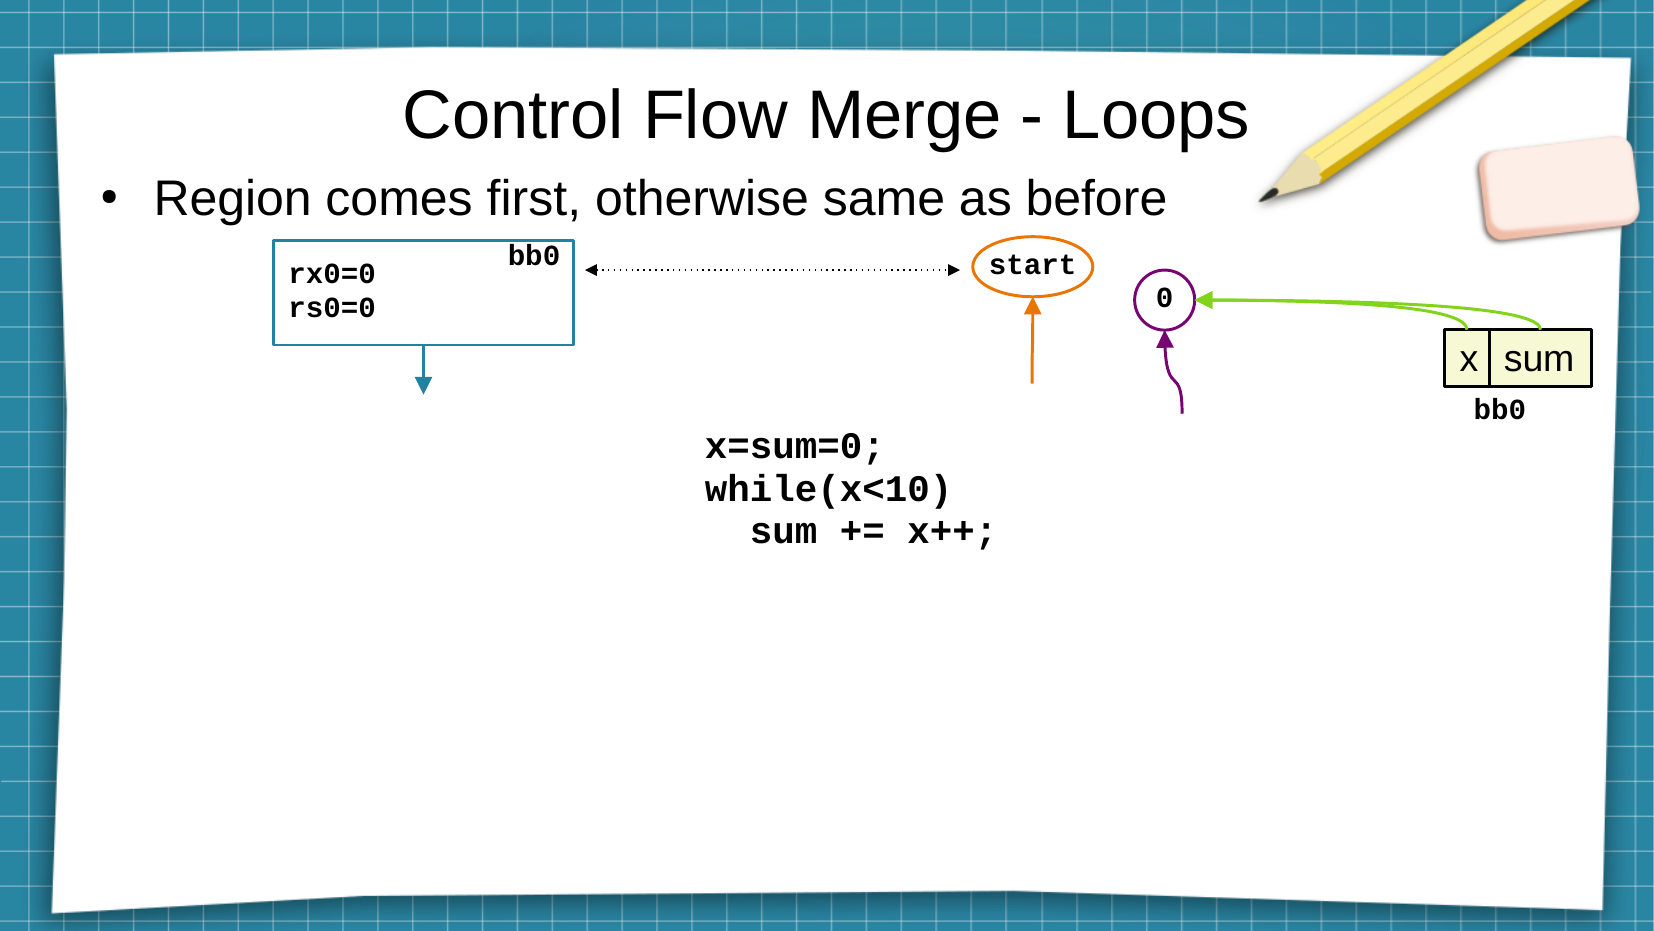

# Control Flow Merge - Loops
Region comes first, otherwise same as before
bb0
start
rx0=0
rs0=0
0
x
sum
bb0
x=sum=0;
while(x<10)
 sum += x++;